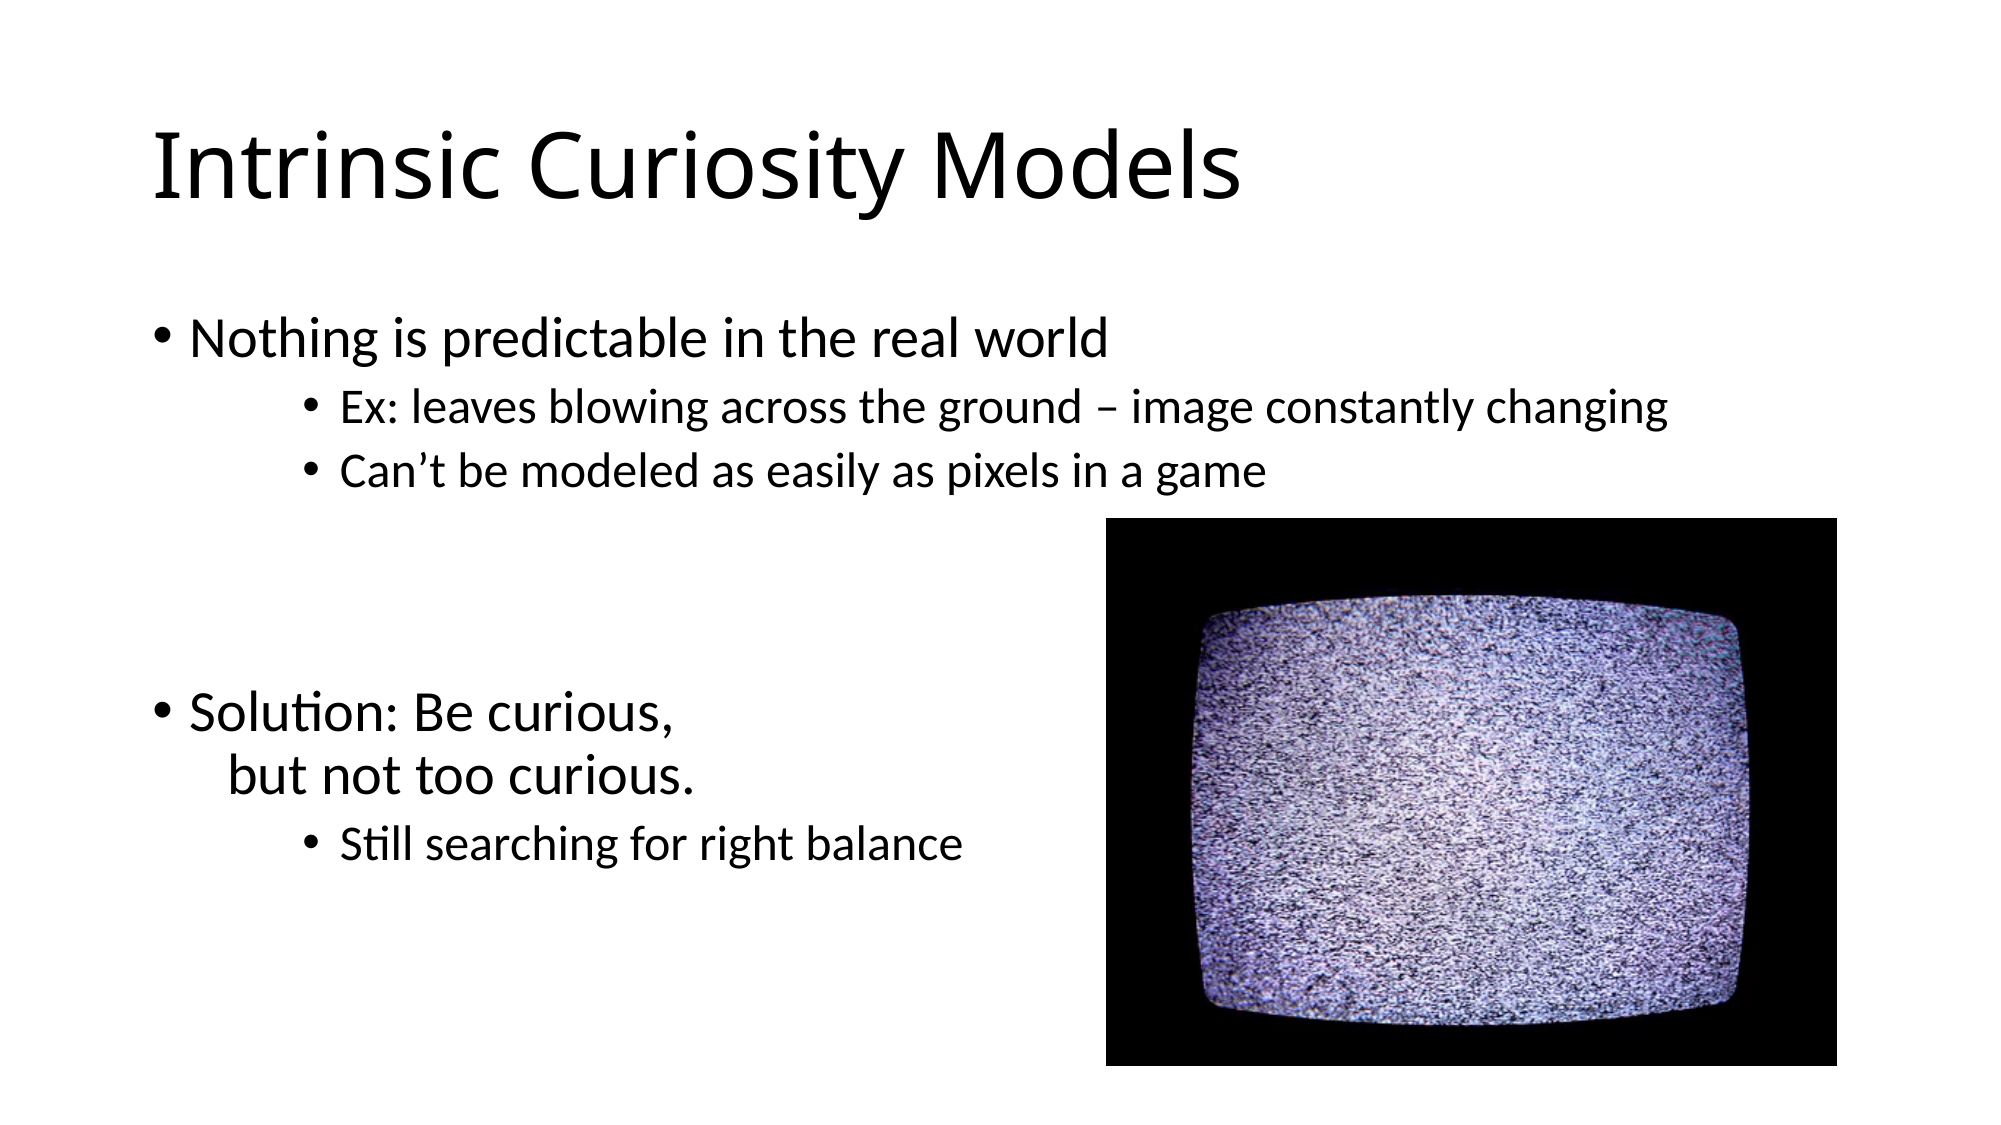

# Intrinsic Curiosity Models
Nothing is predictable in the real world
Ex: leaves blowing across the ground – image constantly changing
Can’t be modeled as easily as pixels in a game
Solution: Be curious,
but not too curious.
Still searching for right balance